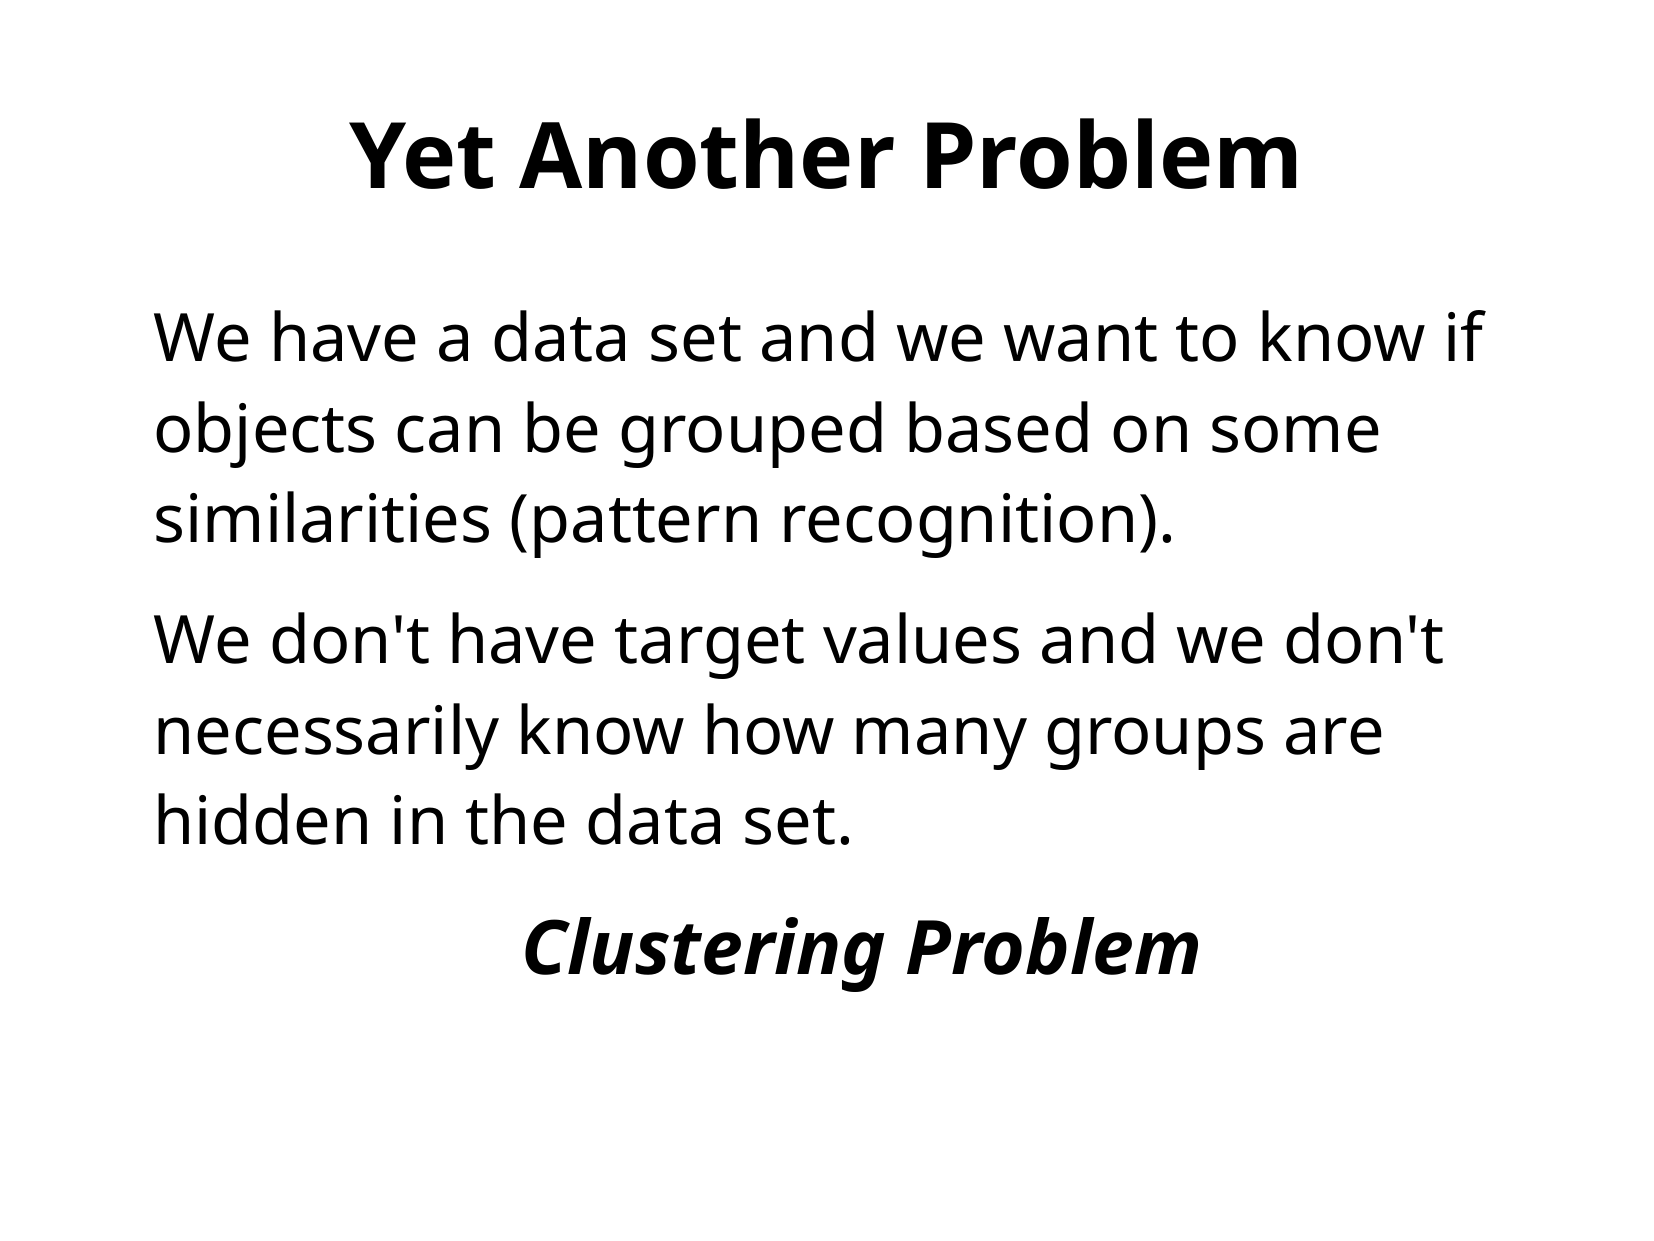

# Yet Another Problem
We have a data set and we want to know if objects can be grouped based on some similarities (pattern recognition).
We don't have target values and we don't necessarily know how many groups are hidden in the data set.
Clustering Problem